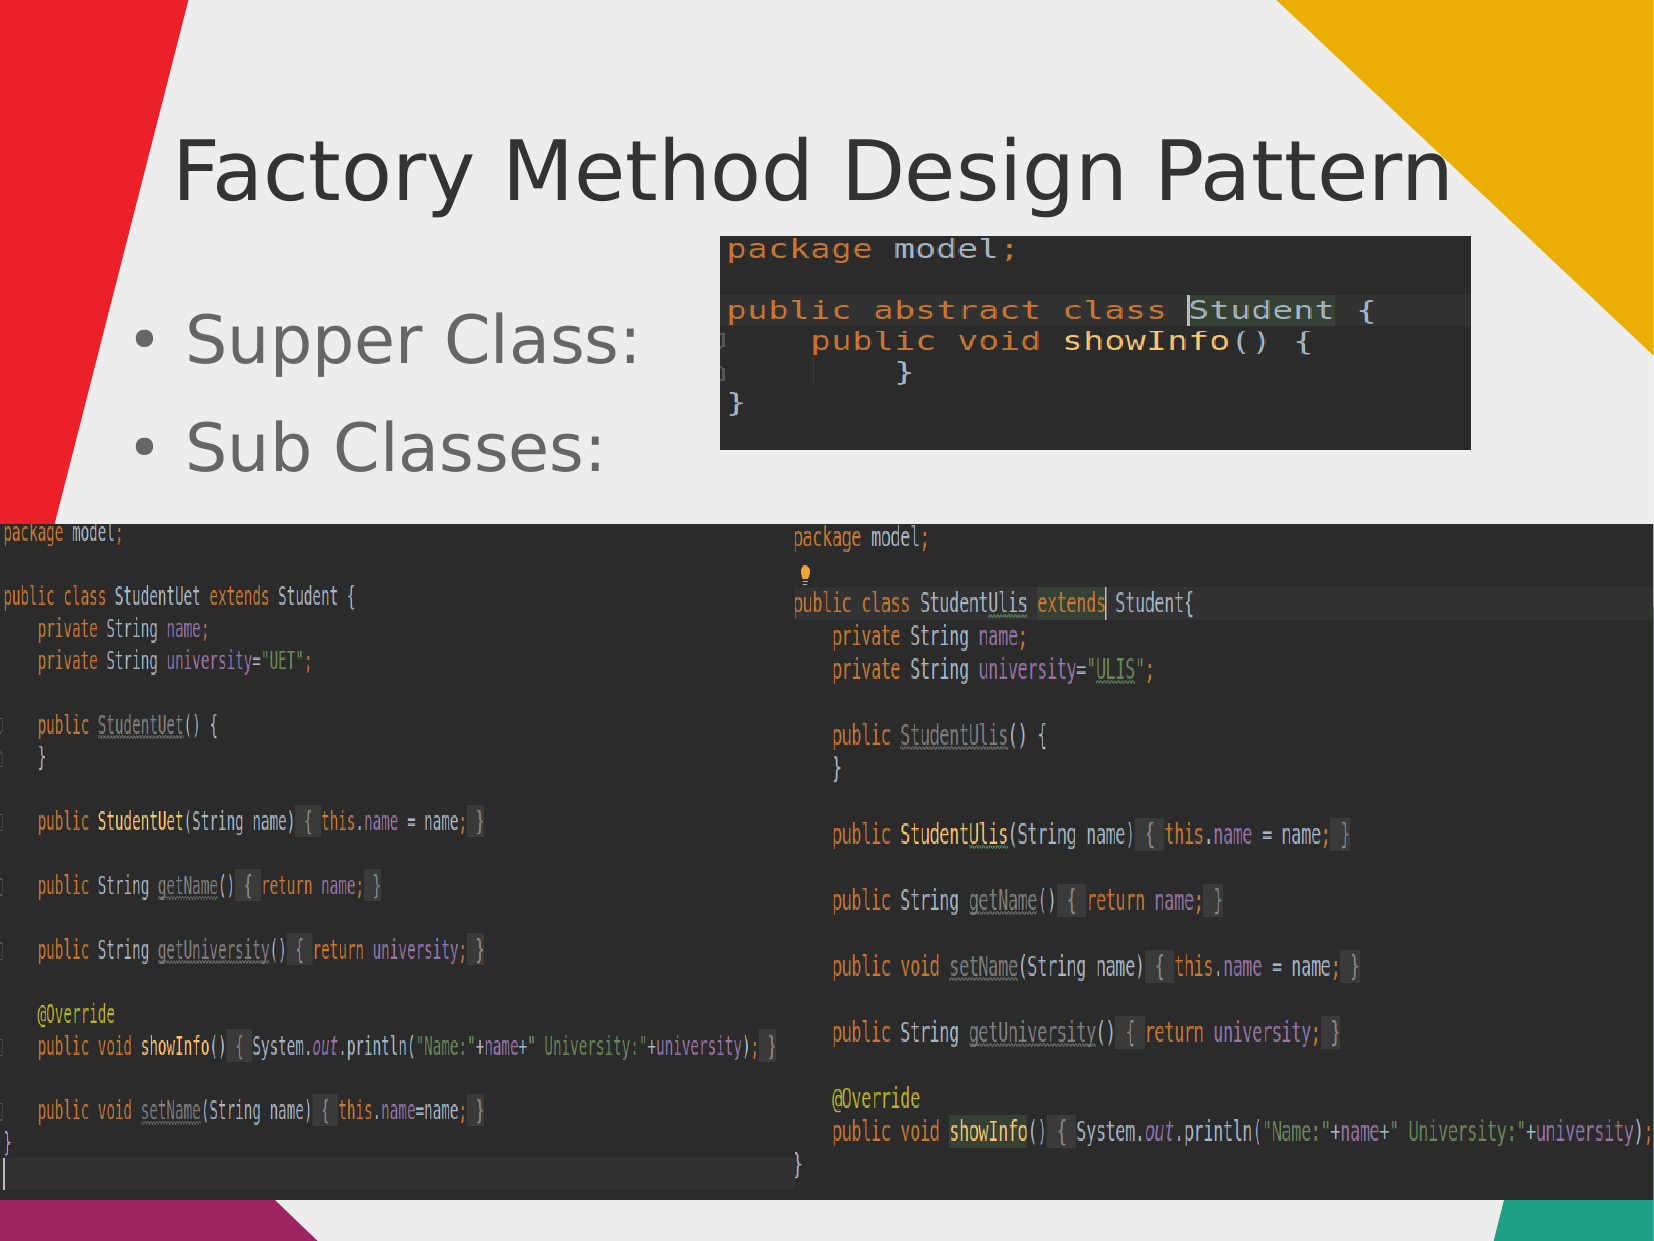

# Factory Method Design Pattern
Supper Class:
Sub Classes:
10